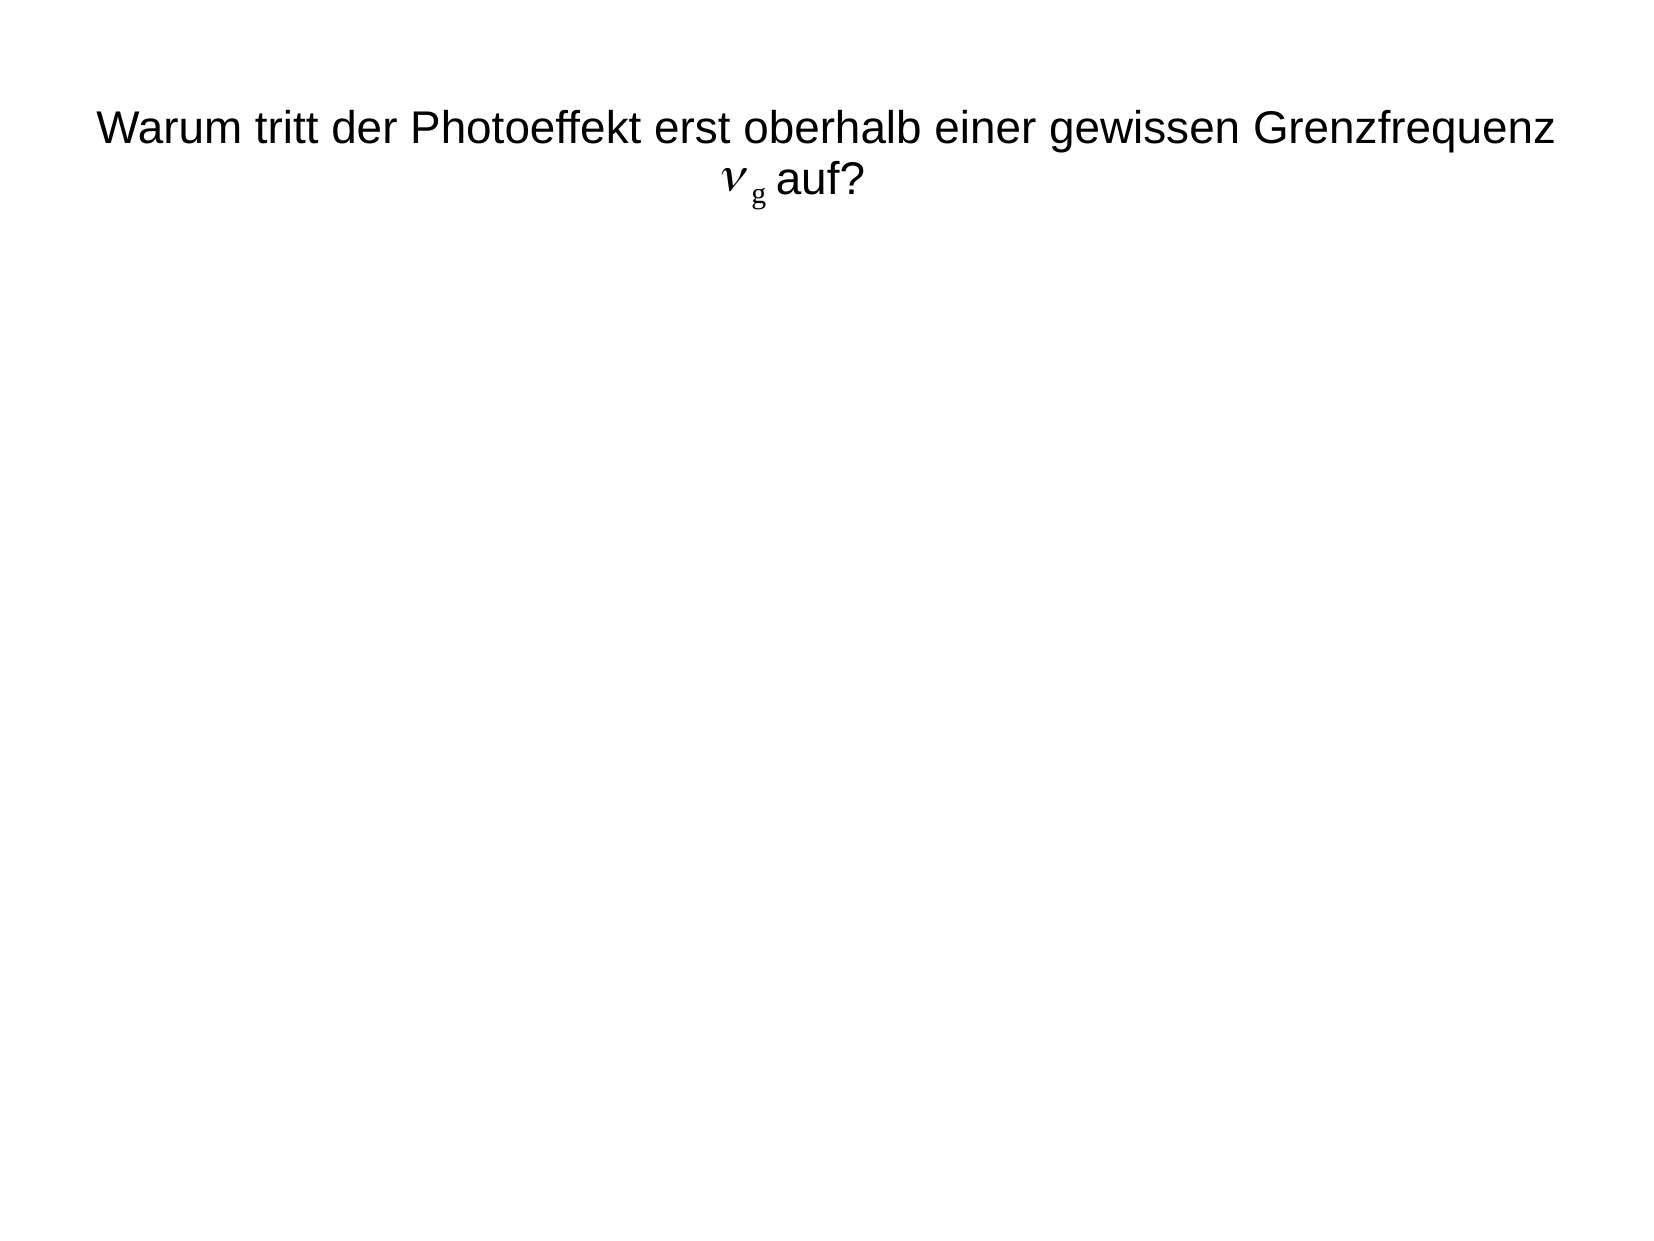

# Warum tritt der Photoeffekt erst oberhalb einer gewissen Grenzfrequenz auf?